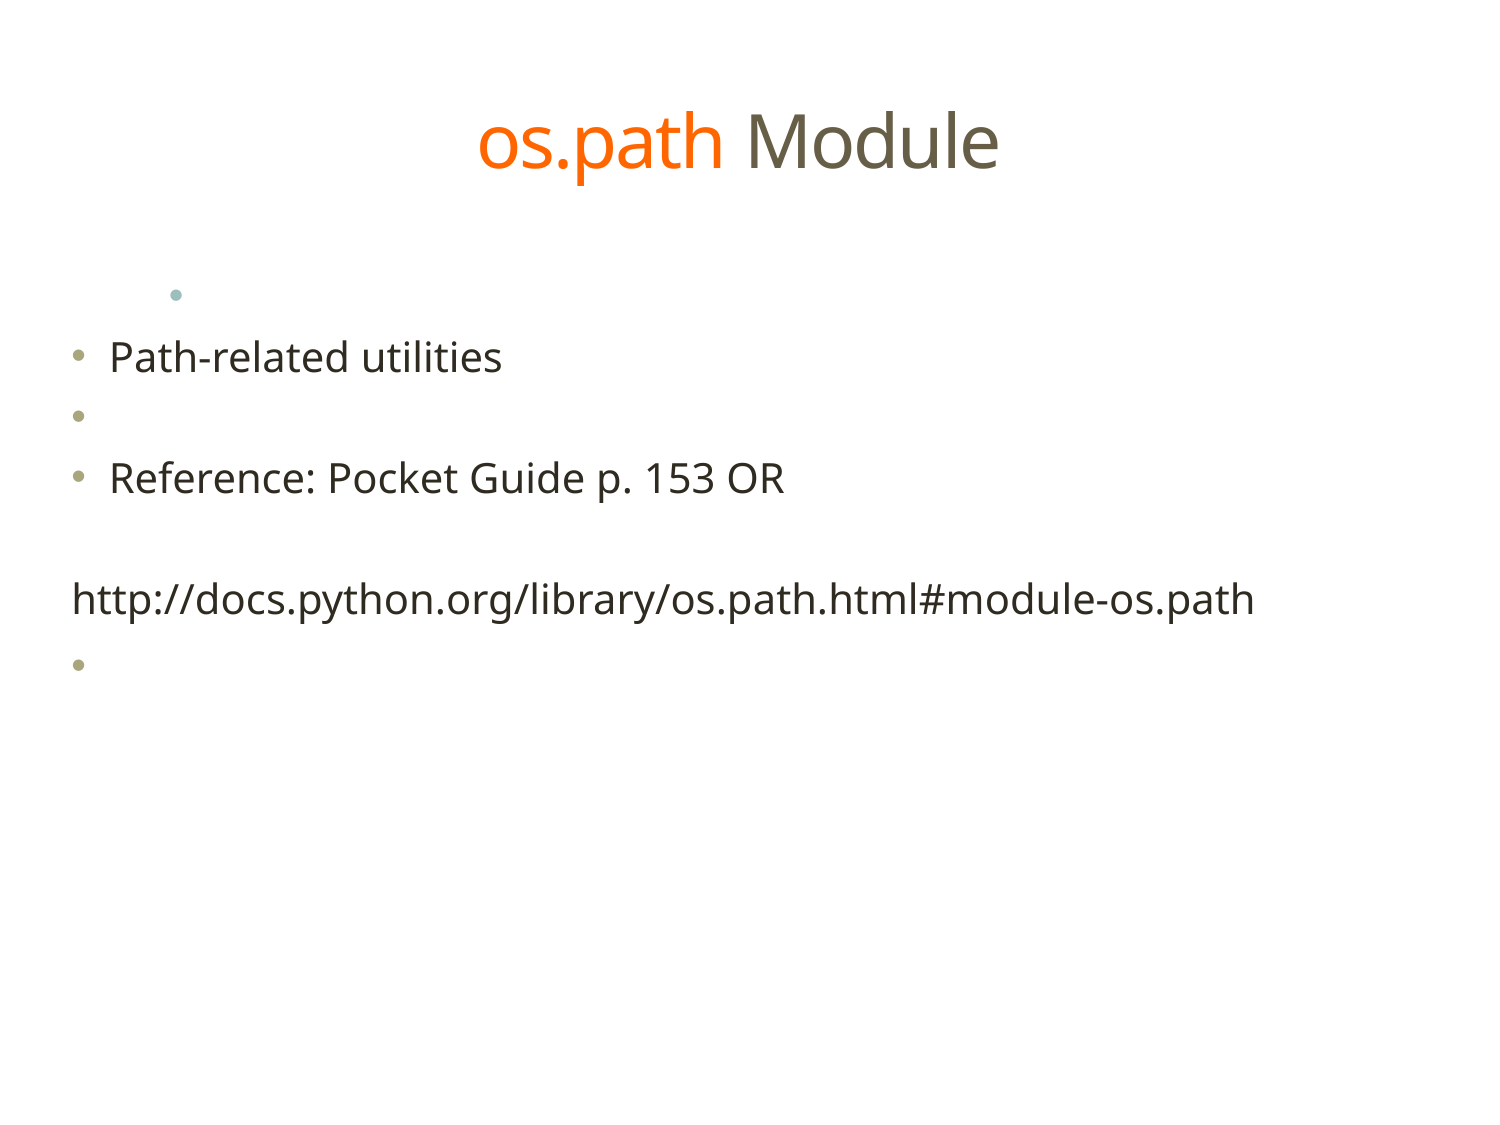

# os.path Module
Path-related utilities
Reference: Pocket Guide p. 153 OR
http://docs.python.org/library/os.path.html#module-os.path